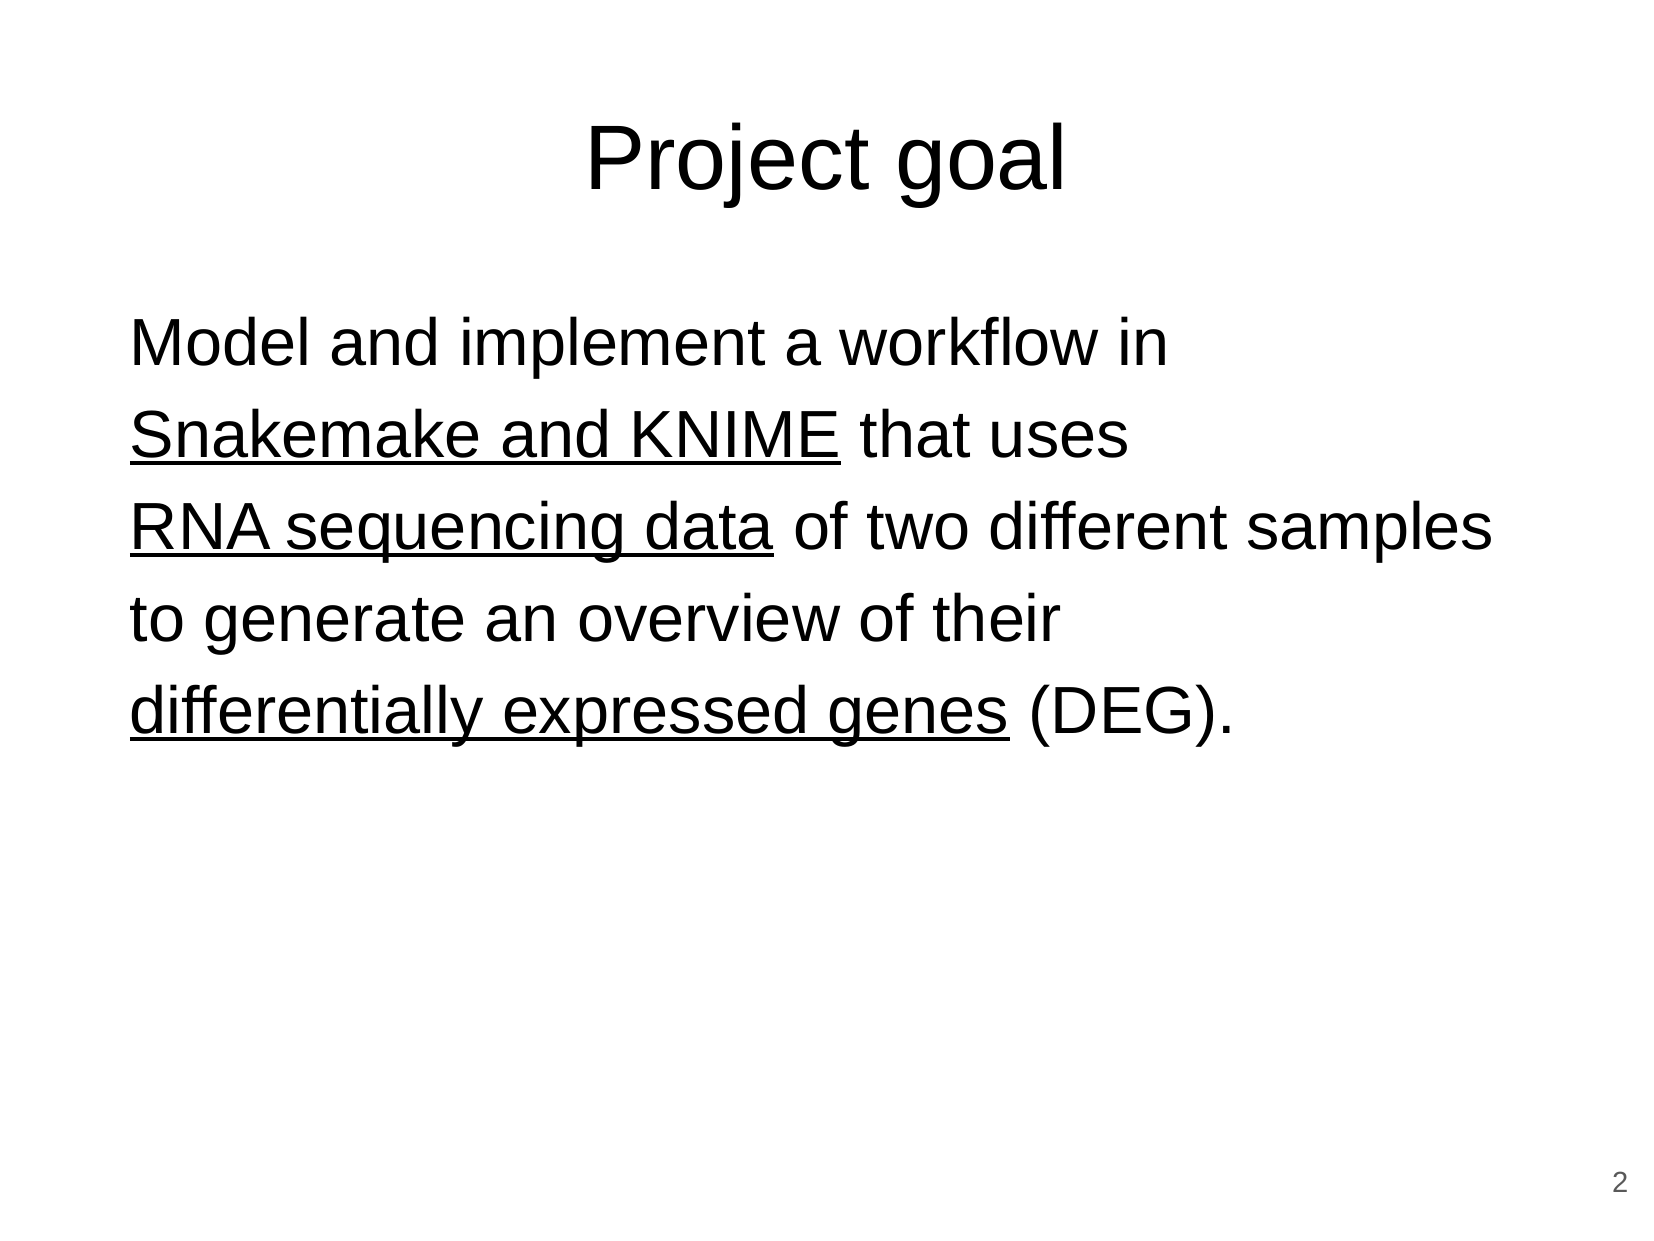

Project goal
Model and implement a workflow in Snakemake and KNIME that uses
RNA sequencing data of two different samples to generate an overview of their
differentially expressed genes (DEG).